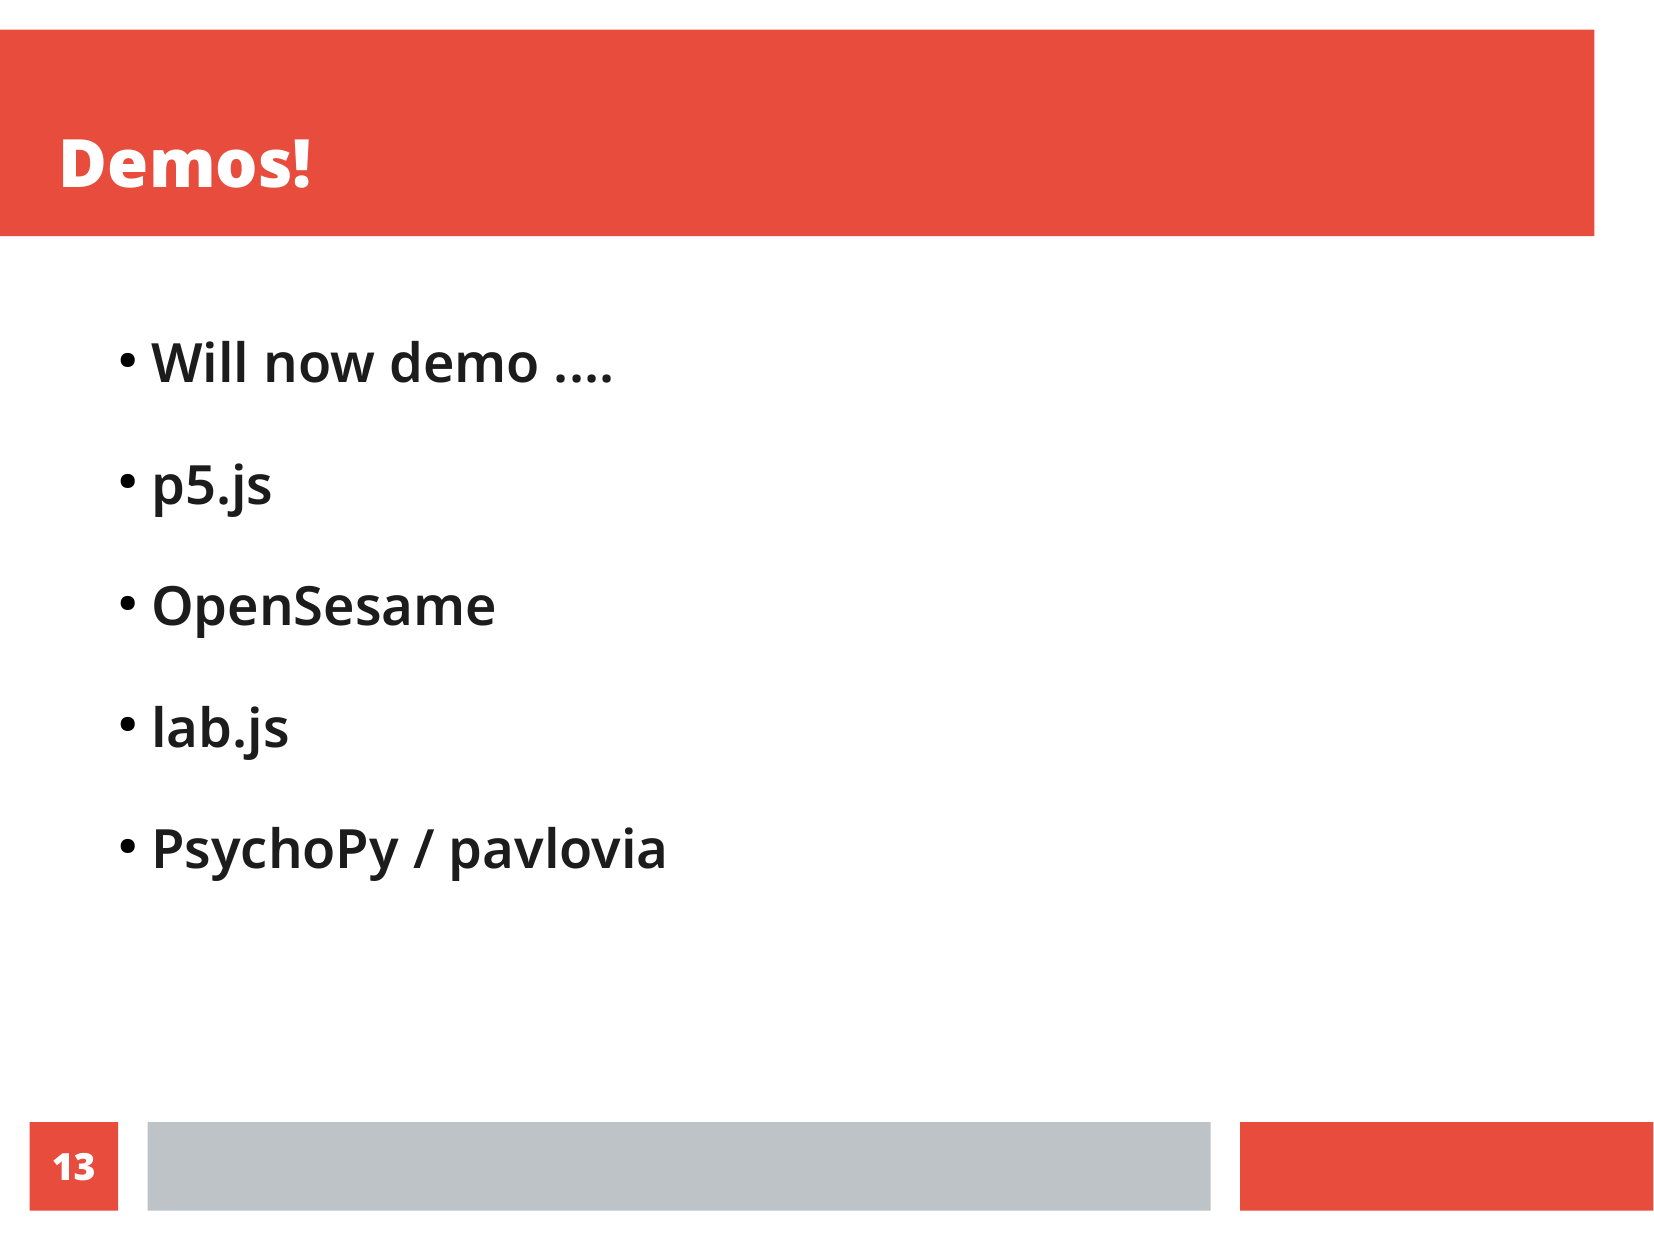

# Demos!
 Will now demo ....
 p5.js
 OpenSesame
 lab.js
 PsychoPy / pavlovia
13